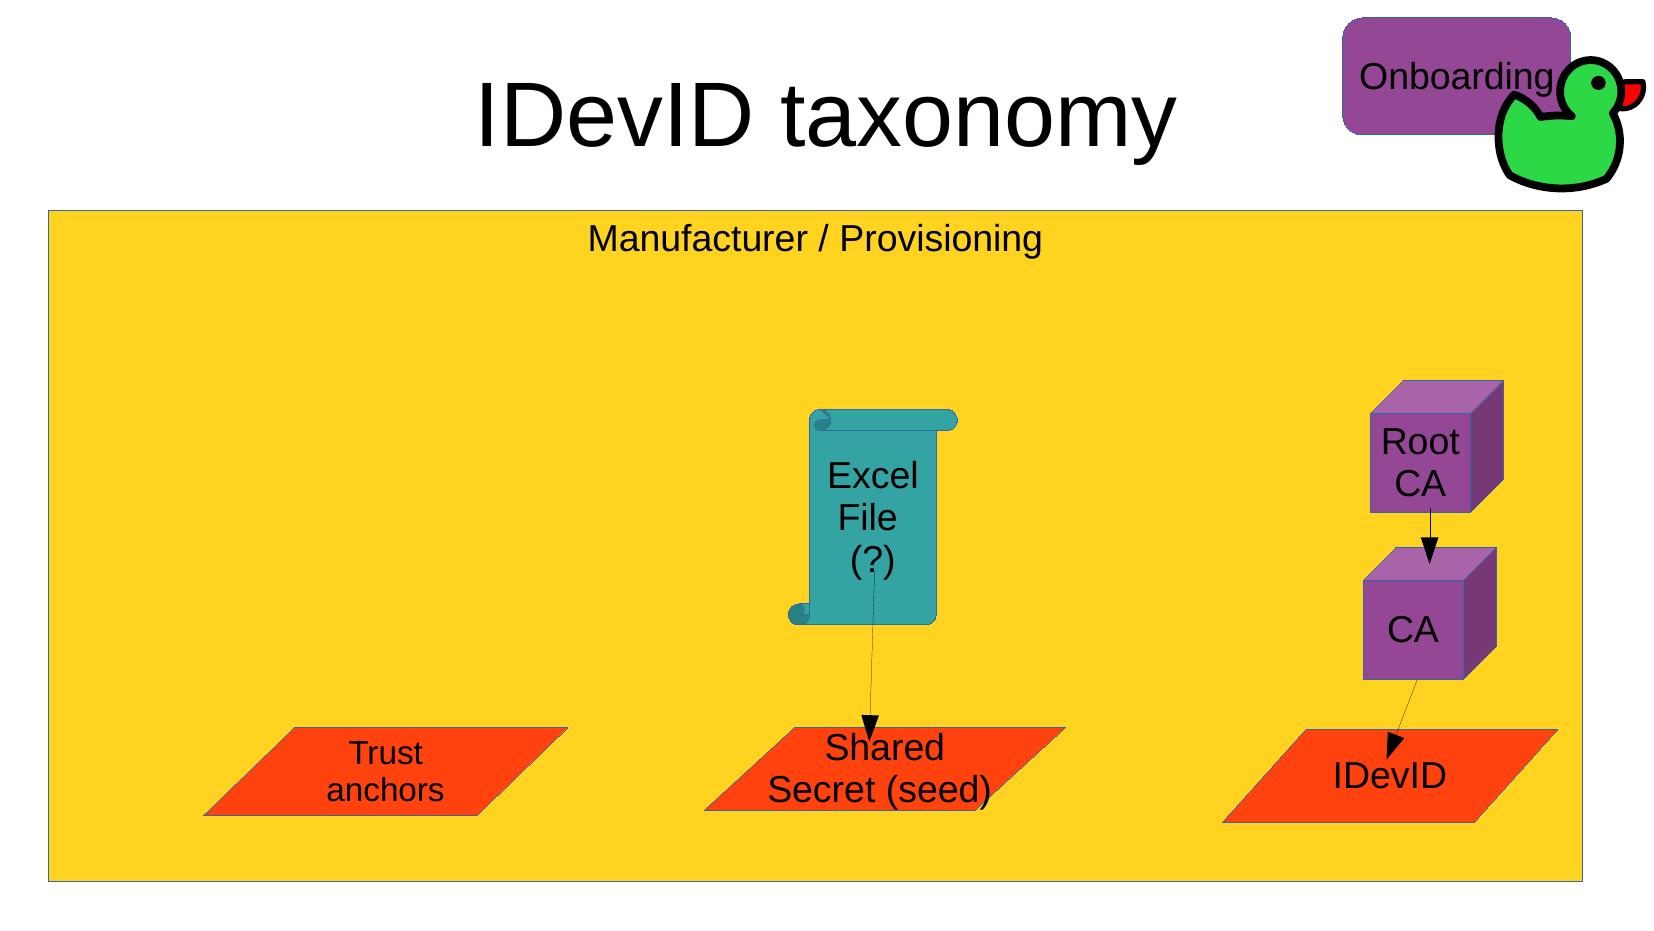

Onboarding
# IDevID taxonomy
Manufacturer / Provisioning
Root
CA
Excel
File
(?)
CA
Trust
anchors
Shared
Secret (seed)
IDevID